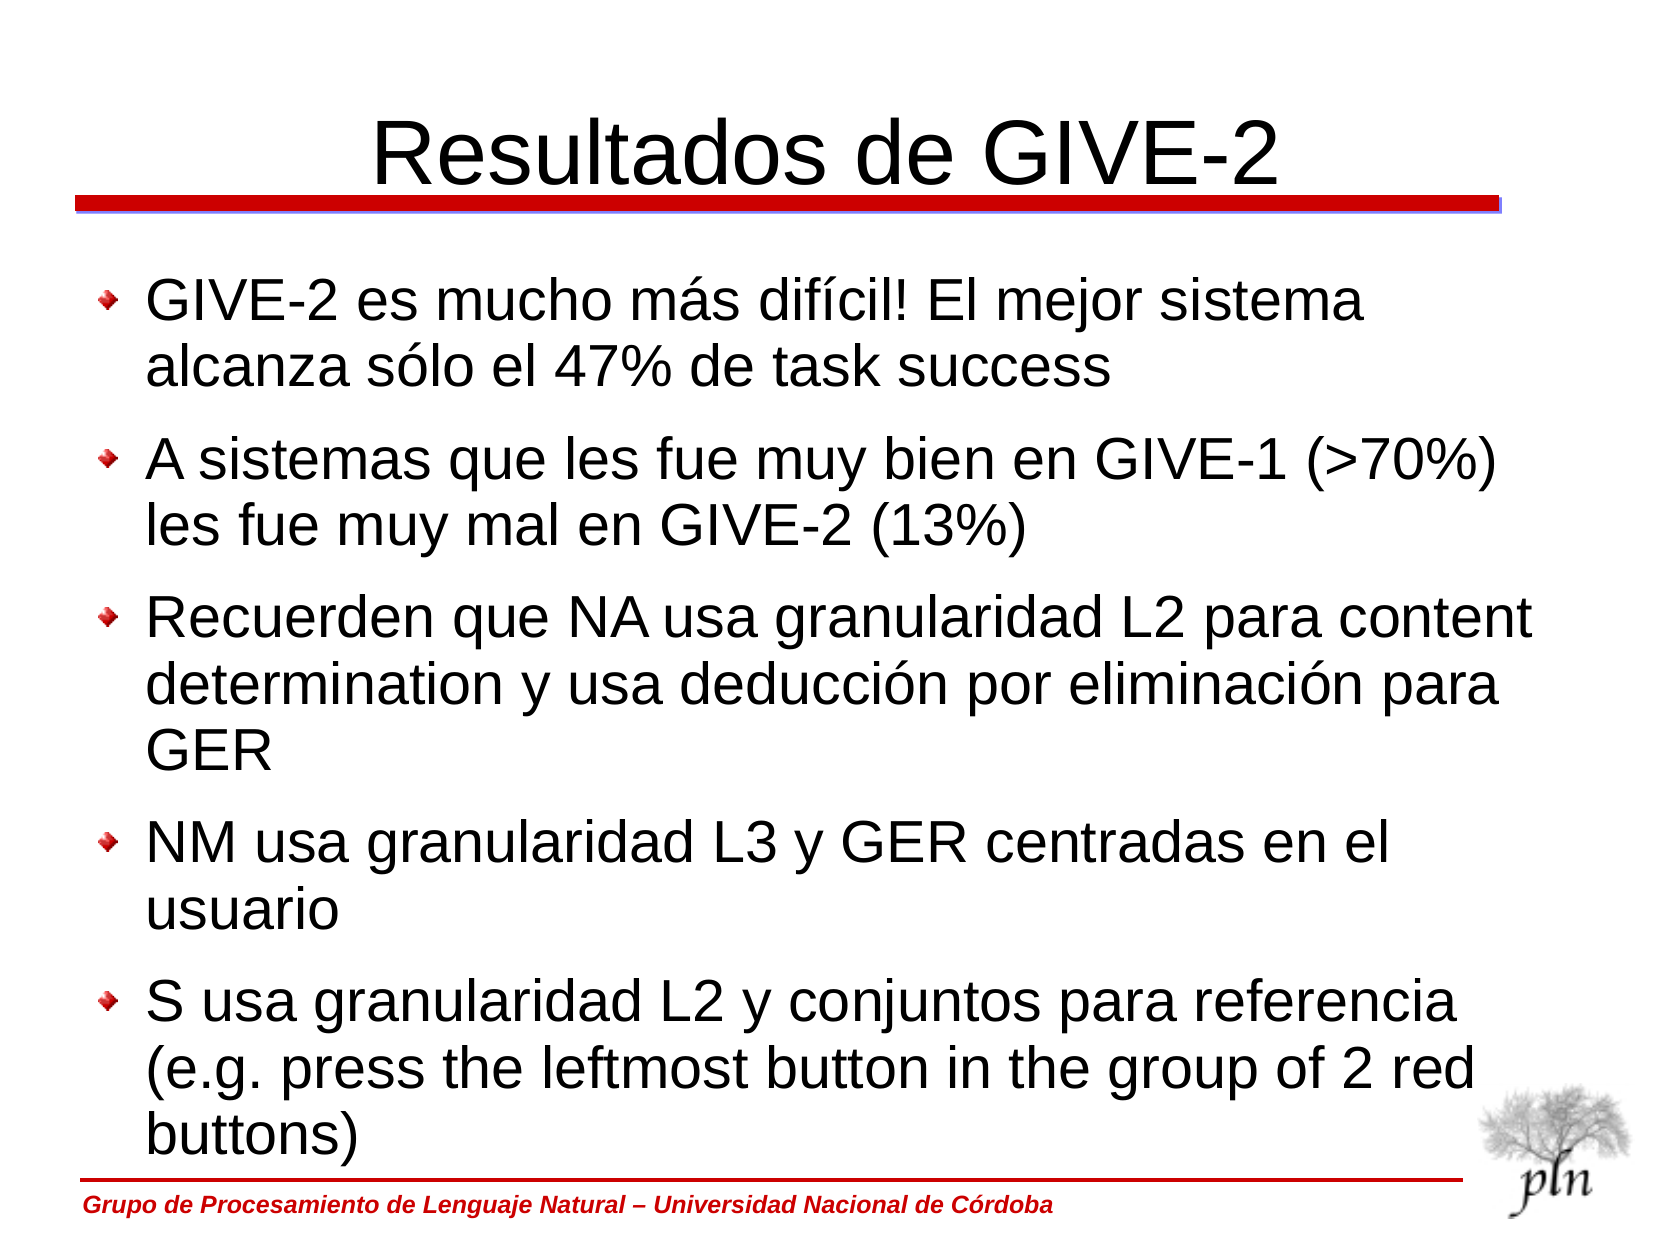

# Resultados de GIVE-2
GIVE-2 es mucho más difícil! El mejor sistema alcanza sólo el 47% de task success
A sistemas que les fue muy bien en GIVE-1 (>70%) les fue muy mal en GIVE-2 (13%)
Recuerden que NA usa granularidad L2 para content determination y usa deducción por eliminación para GER
NM usa granularidad L3 y GER centradas en el usuario
S usa granularidad L2 y conjuntos para referencia (e.g. press the leftmost button in the group of 2 red buttons)